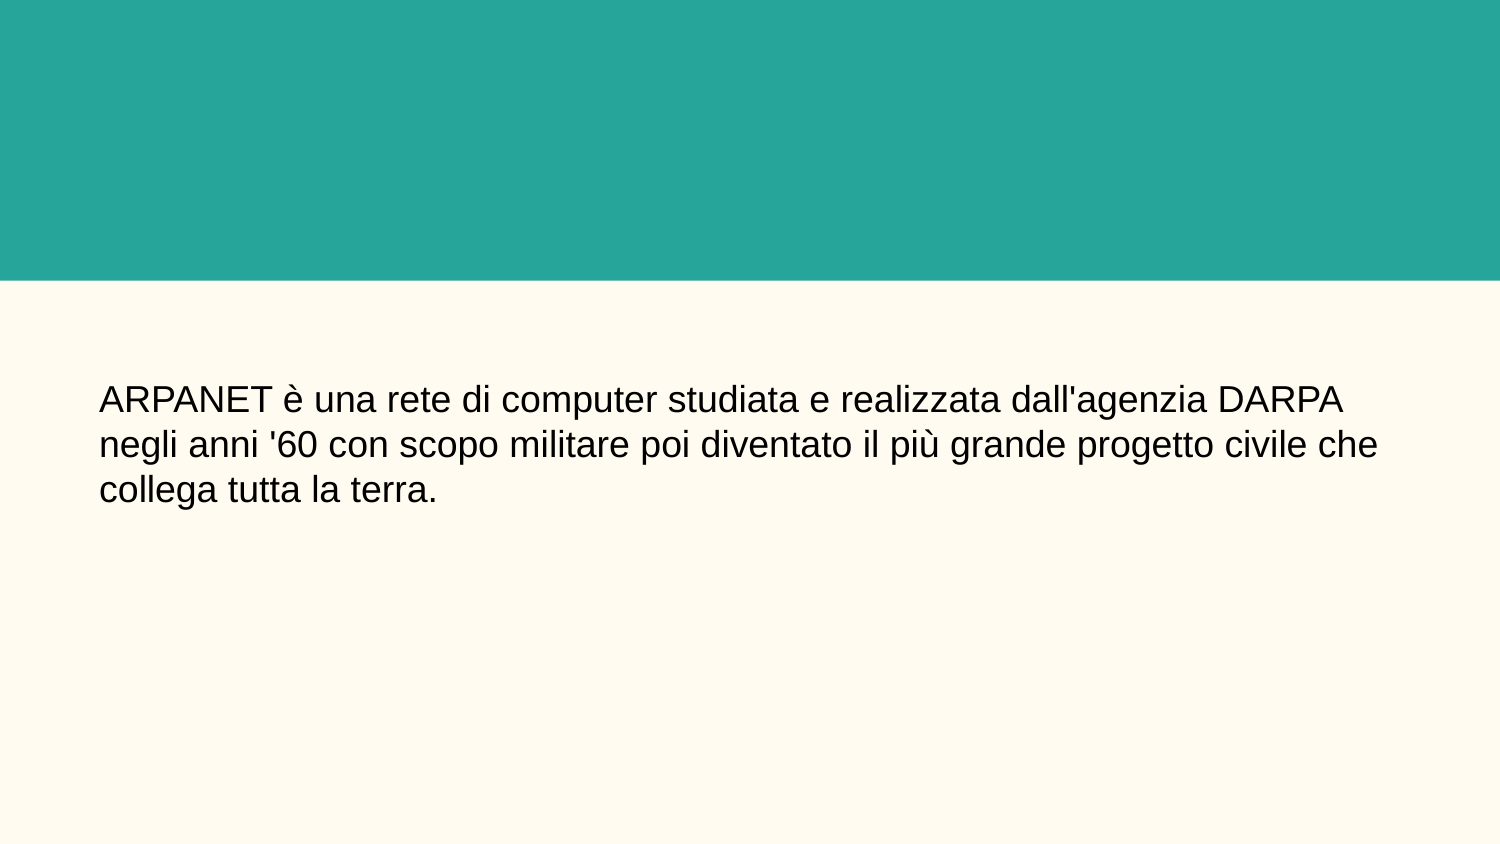

# ARPANET è una rete di computer studiata e realizzata dall'agenzia DARPA negli anni '60 con scopo militare poi diventato il più grande progetto civile che collega tutta la terra.